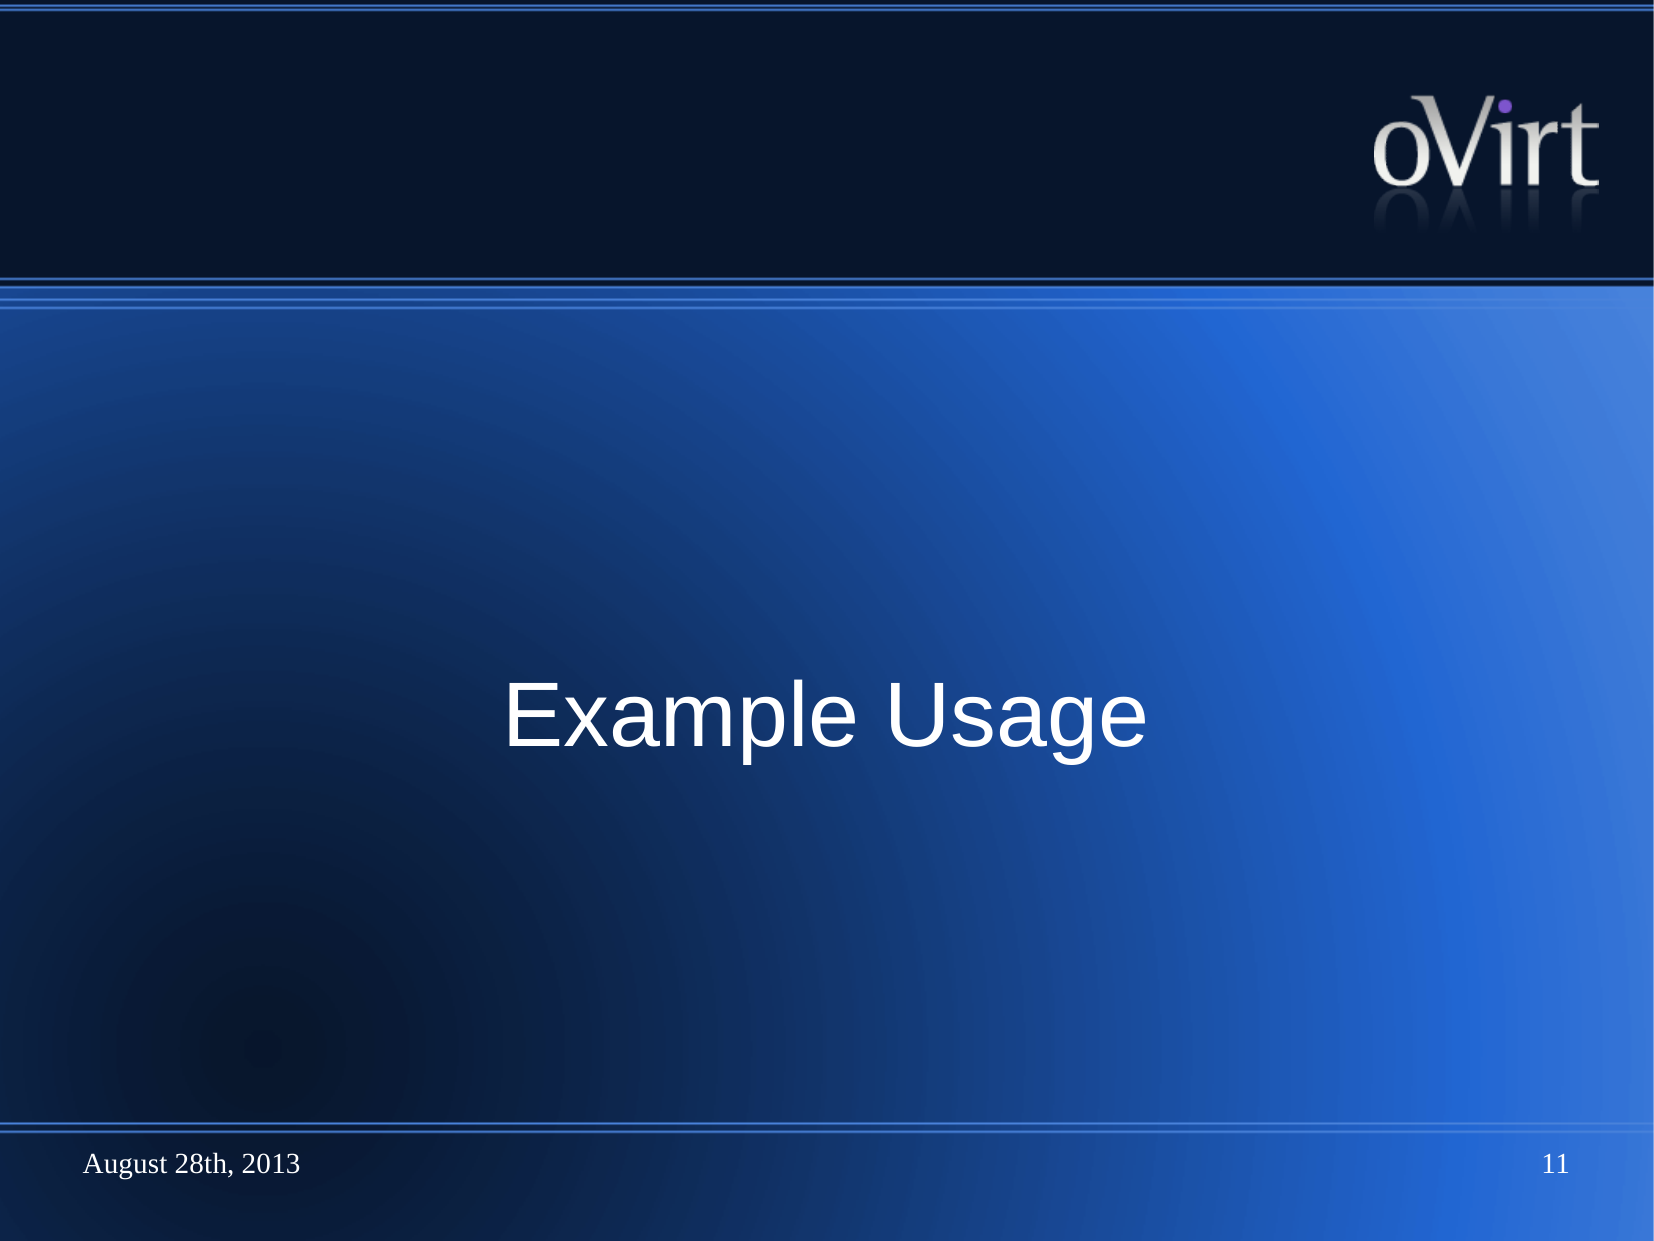

#
Example Usage
August 28th, 2013
11